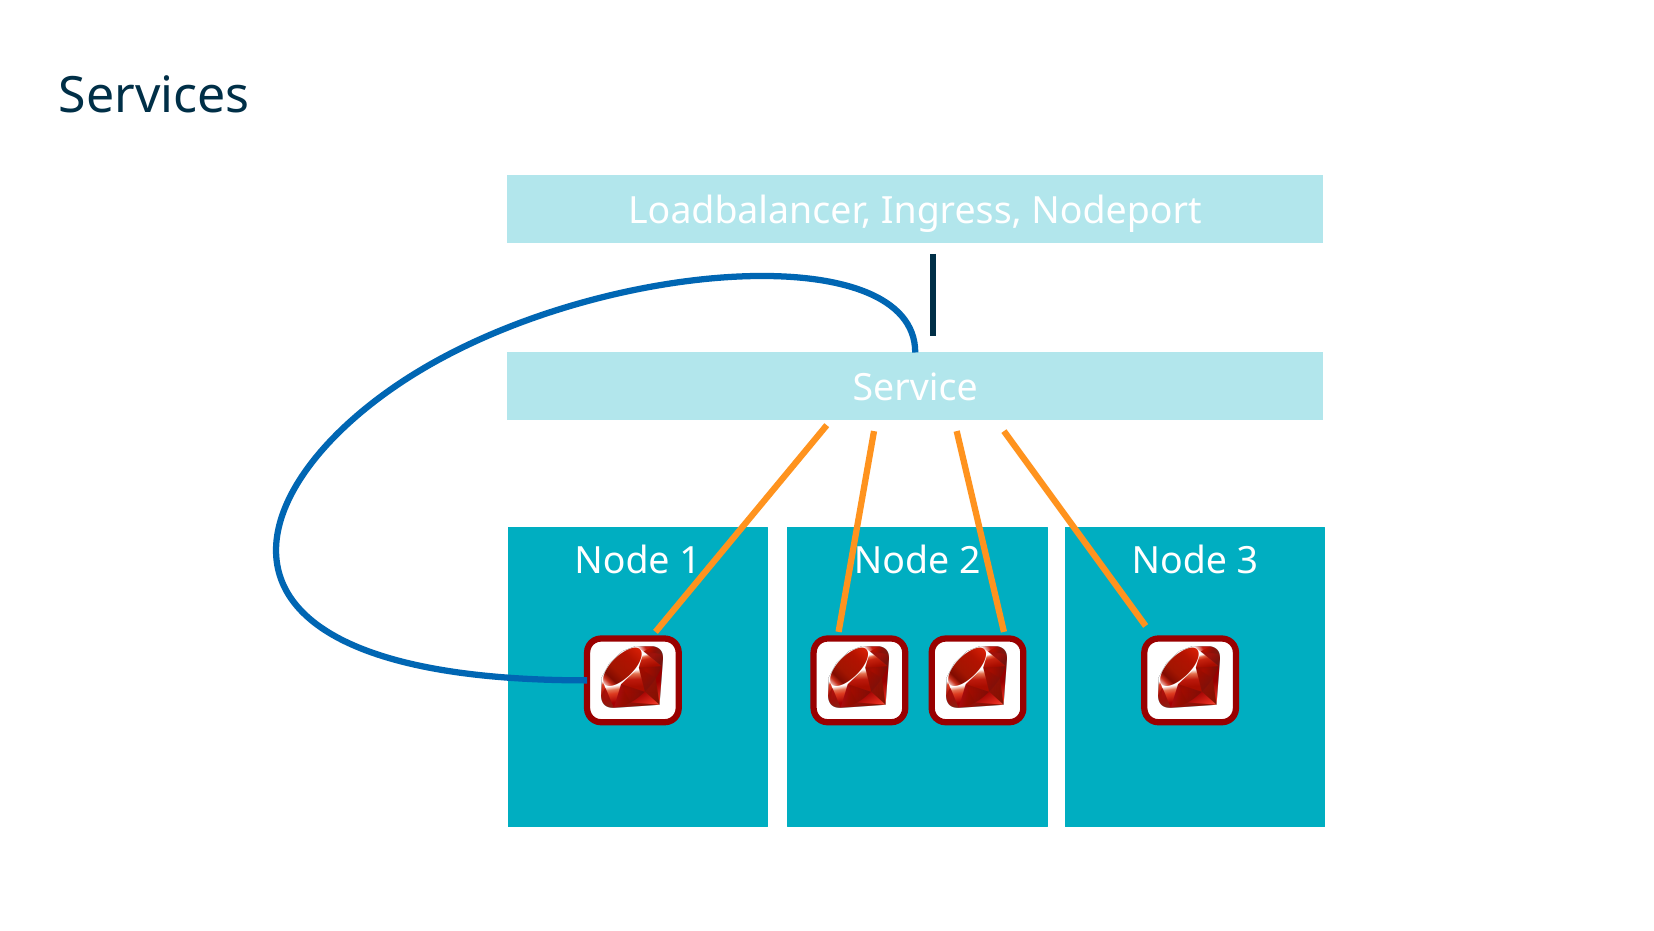

# Services
Loadbalancer, Ingress, Nodeport
Service
Node 1
Node 2
Node 3